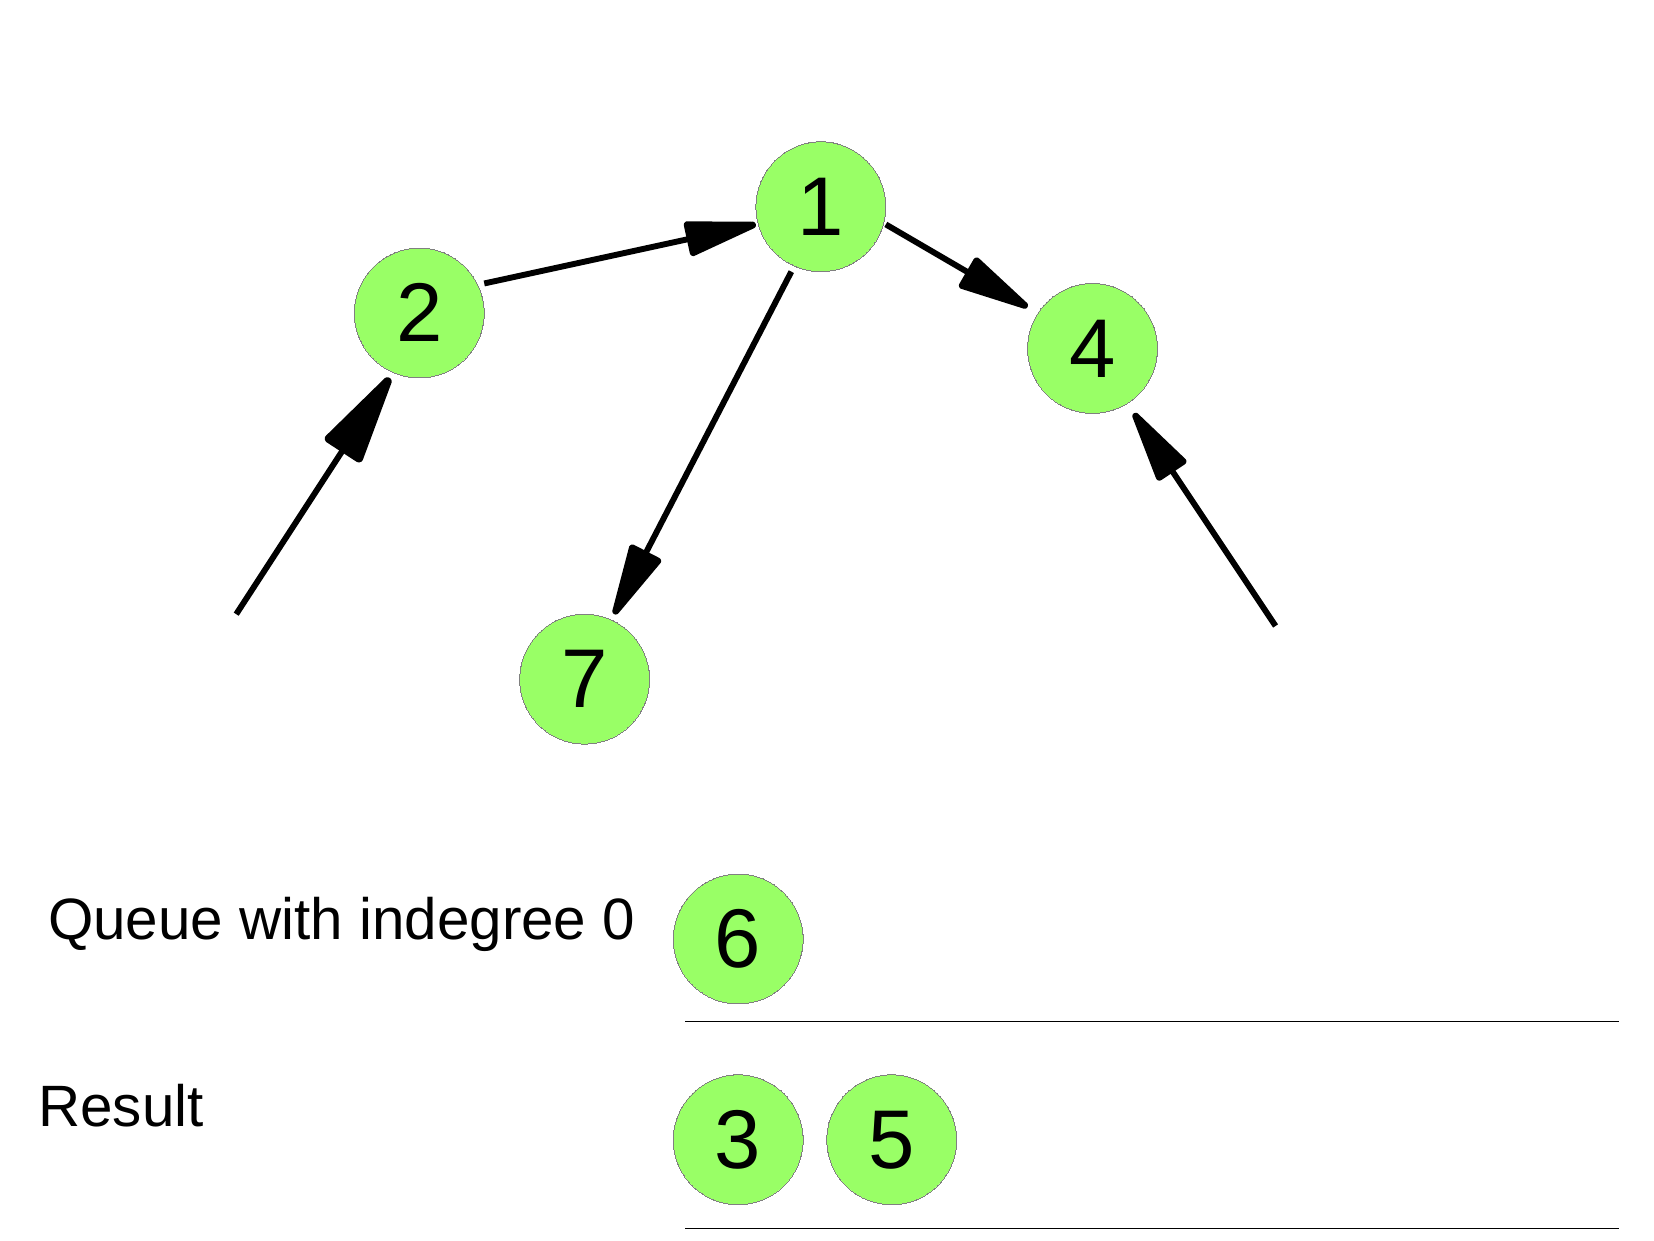

1
2
4
7
6
Queue with indegree 0
Result
3
5